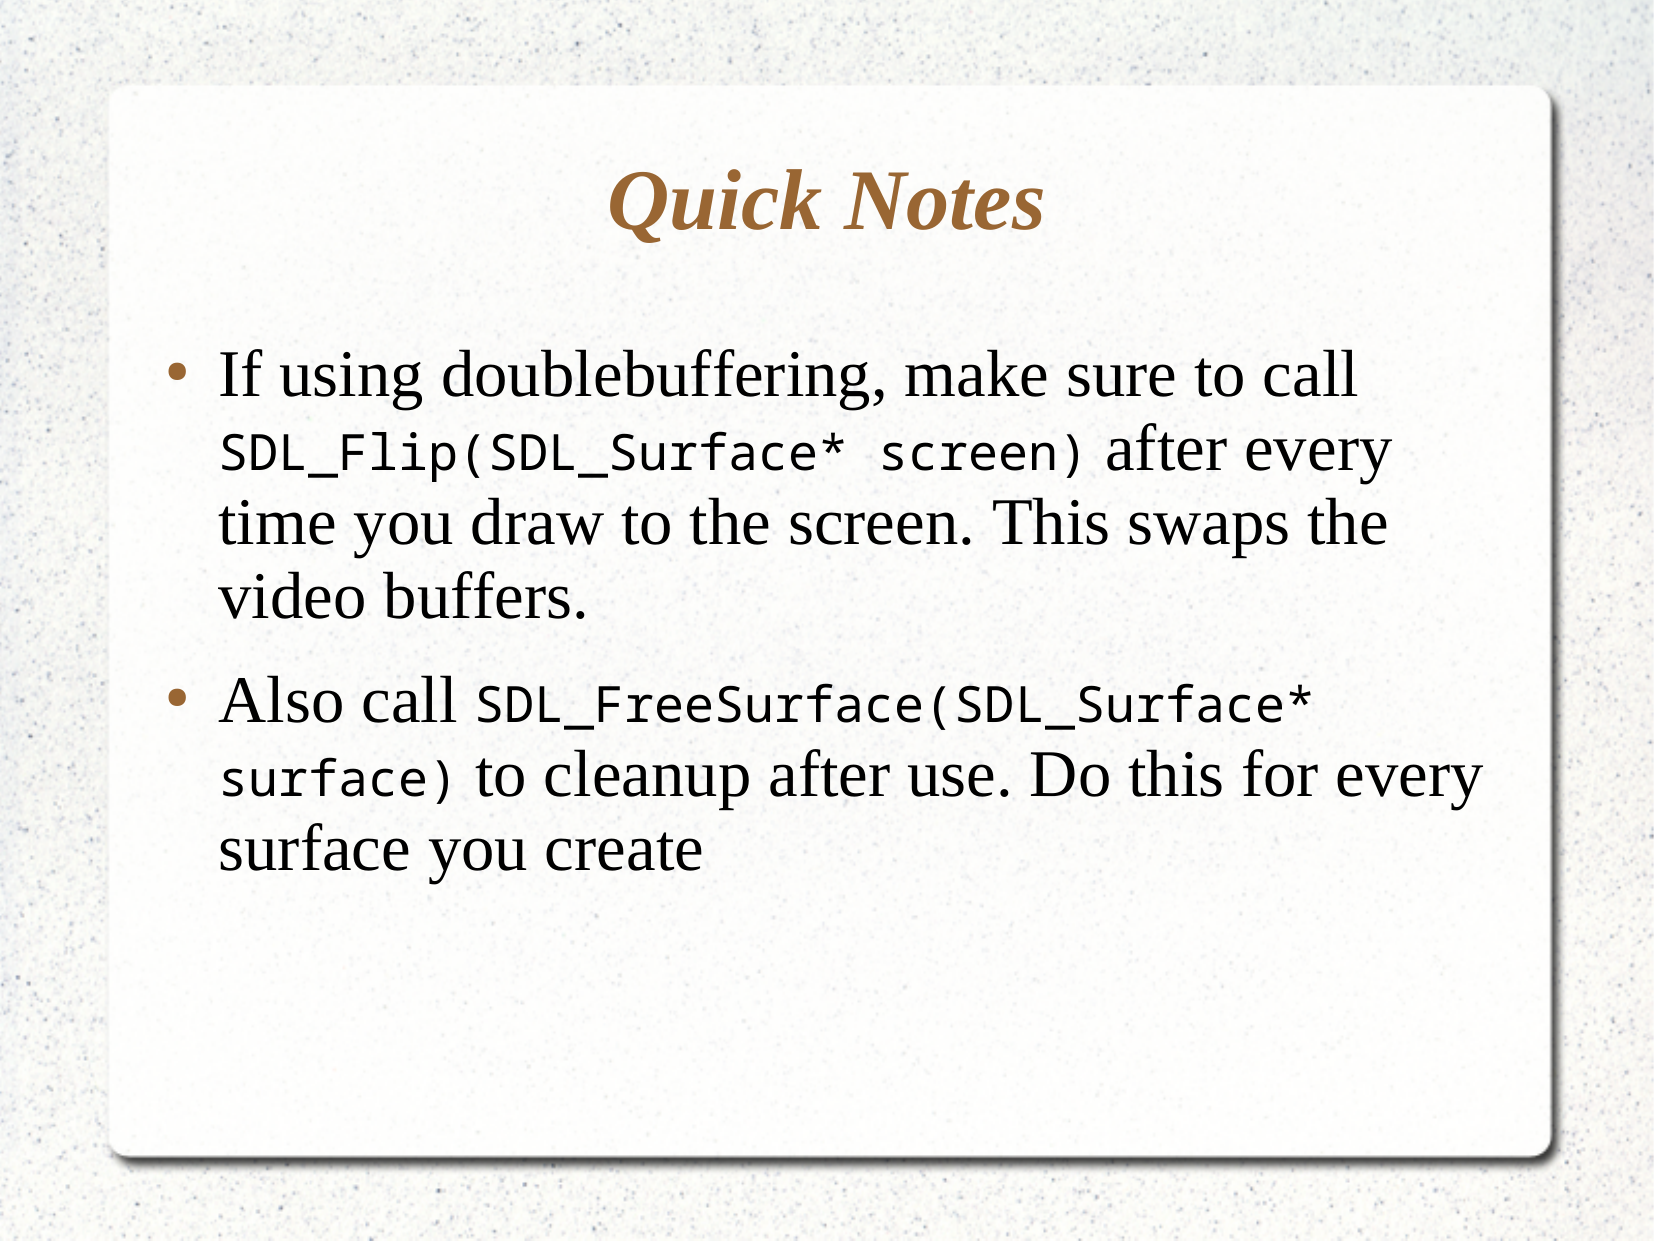

# Quick Notes
If using doublebuffering, make sure to call SDL_Flip(SDL_Surface* screen) after every time you draw to the screen. This swaps the video buffers.
Also call SDL_FreeSurface(SDL_Surface* surface) to cleanup after use. Do this for every surface you create